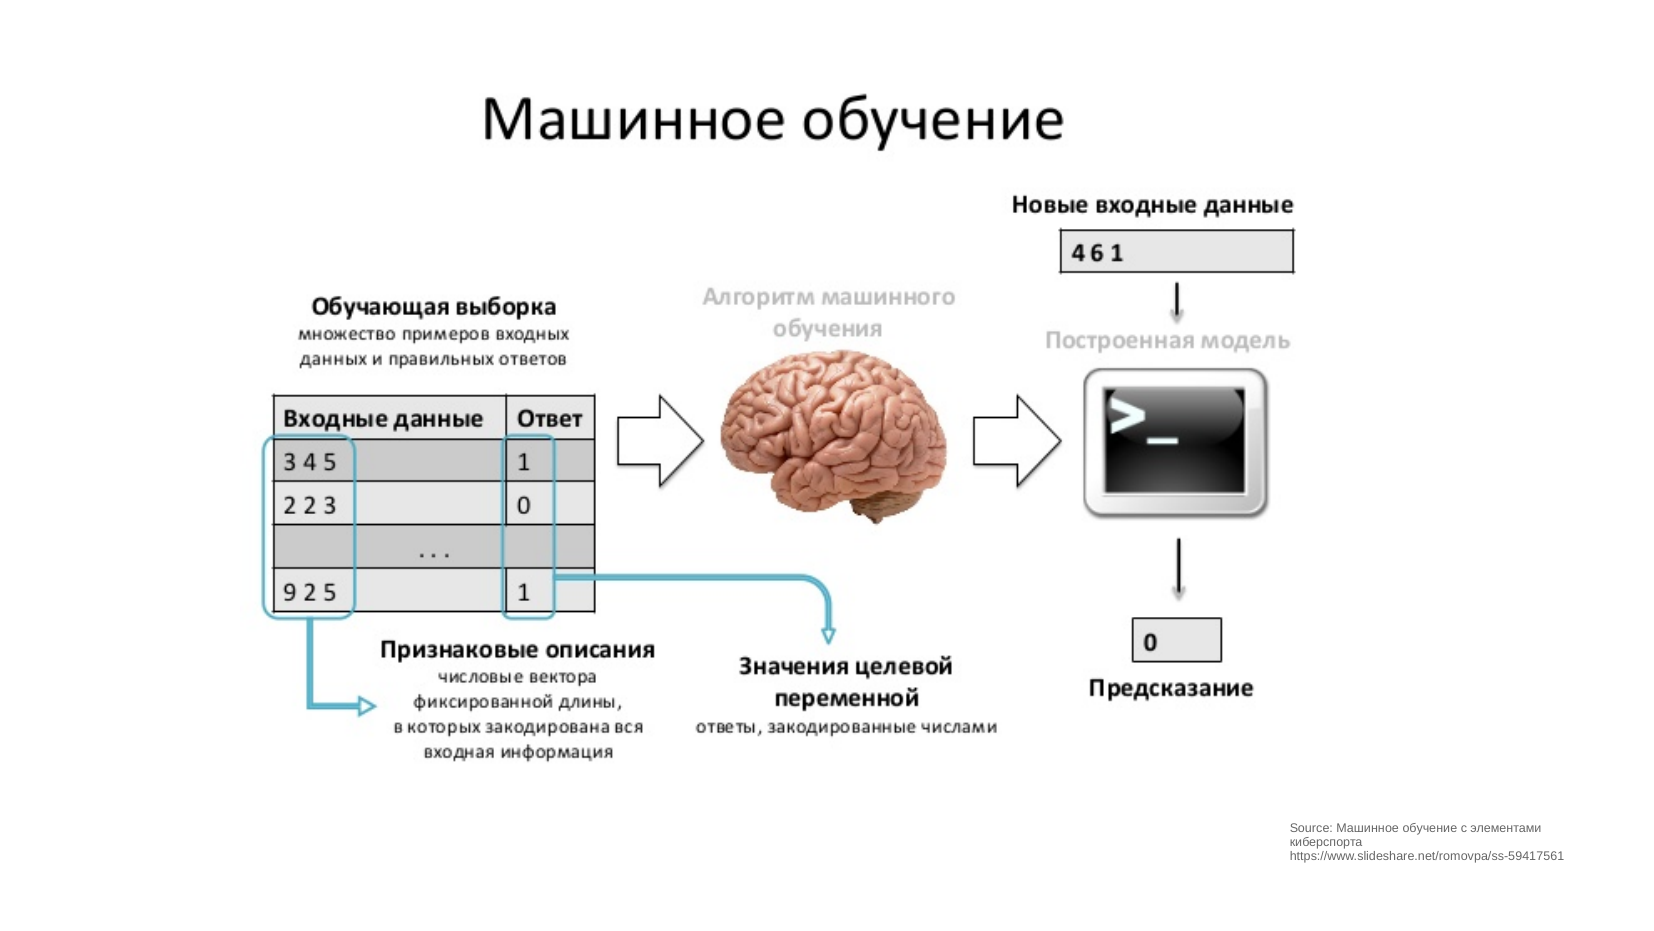

# Попробуем сами
Source: Машинное обучение с элементами киберспорта
https://www.slideshare.net/romovpa/ss-59417561